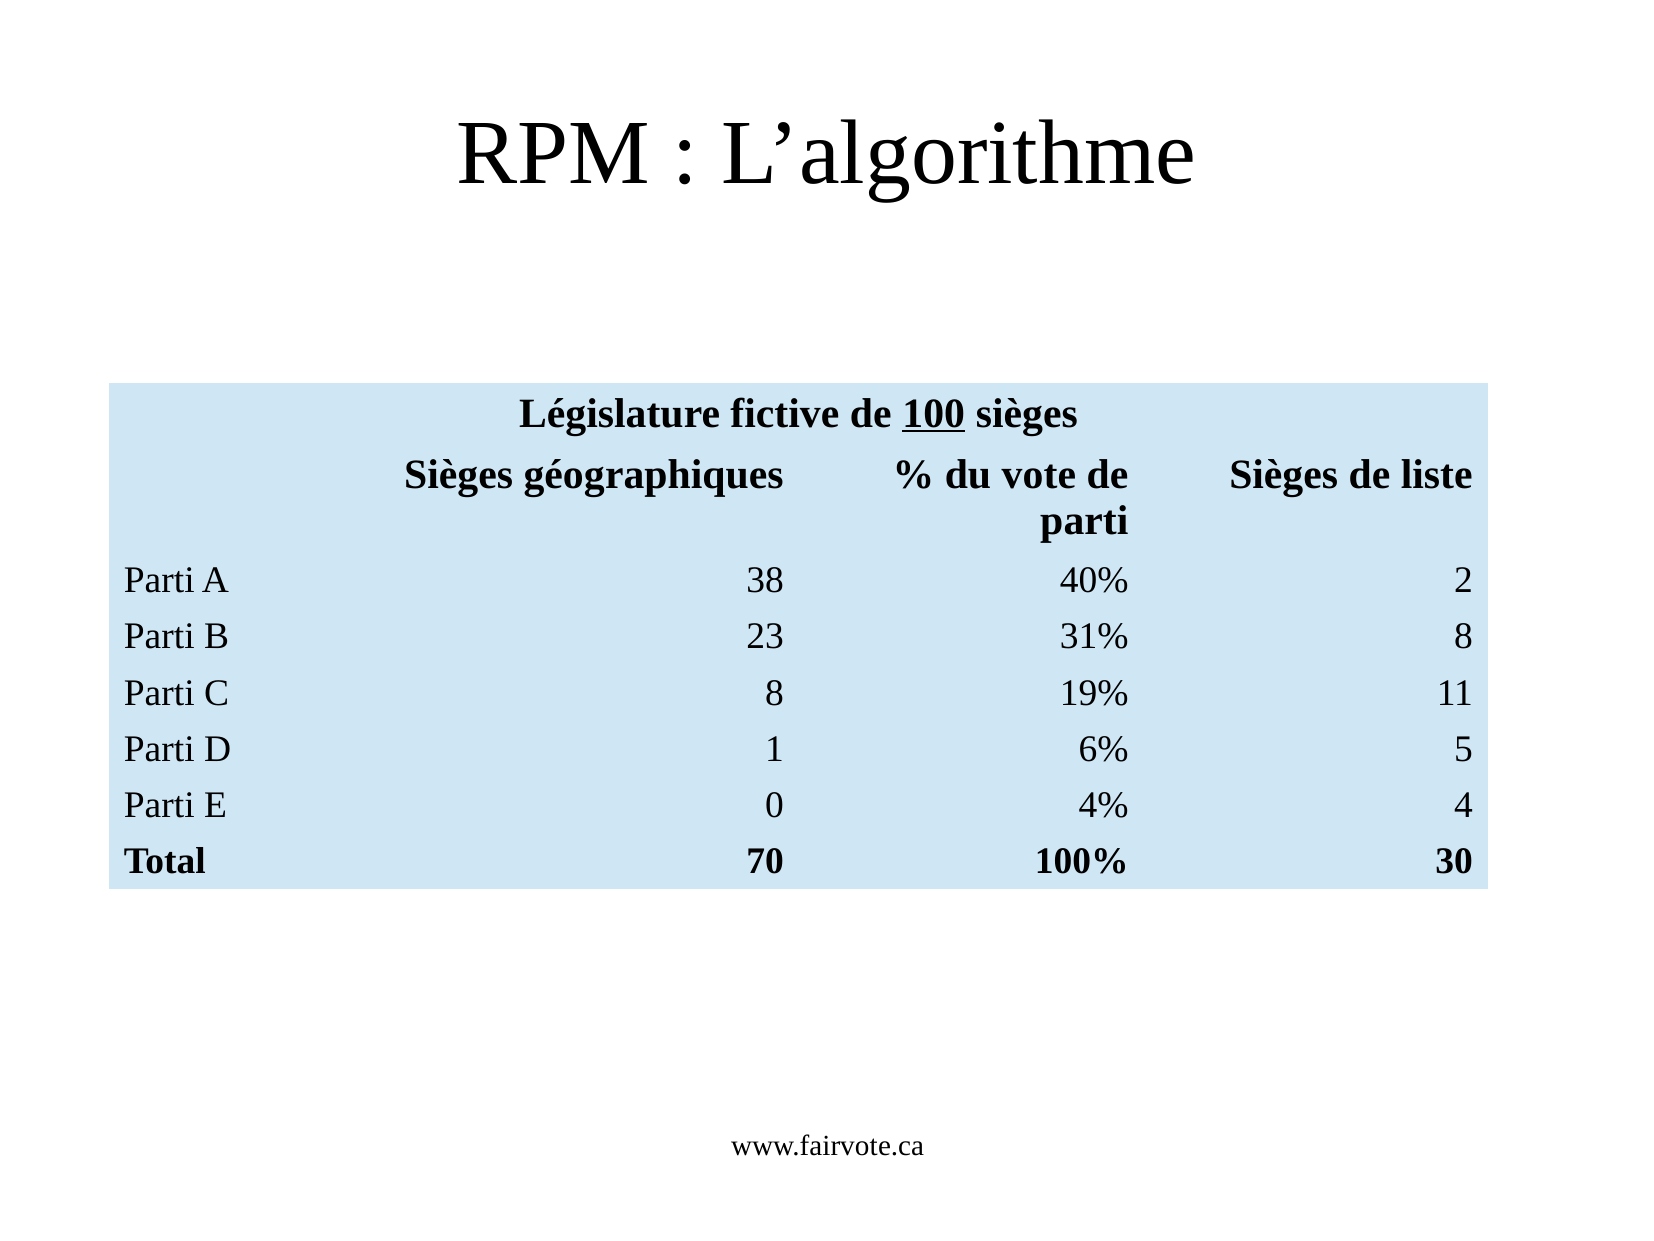

# RPM : L’algorithme
| Législature fictive de 100 sièges | | | |
| --- | --- | --- | --- |
| | Sièges géographiques | % du vote de parti | Sièges de liste |
| Parti A | 38 | 40% | 2 |
| Parti B | 23 | 31% | 8 |
| Parti C | 8 | 19% | 11 |
| Parti D | 1 | 6% | 5 |
| Parti E | 0 | 4% | 4 |
| Total | 70 | 100% | 30 |
www.fairvote.ca